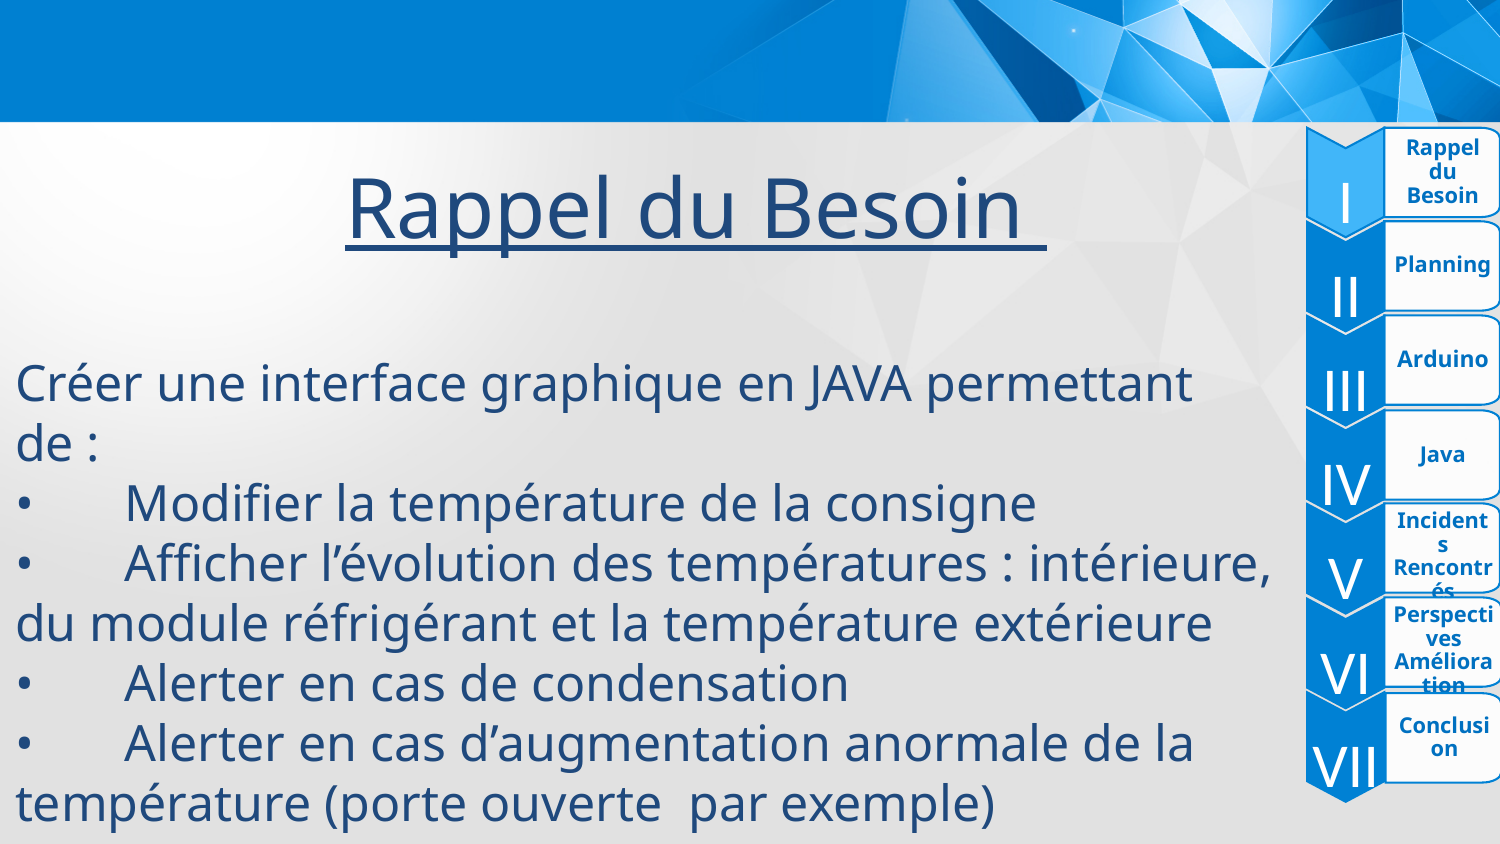

I
Rappel du Besoin
Rappel du Besoin
Planning
II
Arduino
III
Créer une interface graphique en JAVA permettant de :
•       Modifier la température de la consigne
•       Afficher l’évolution des températures : intérieure, du module réfrigérant et la température extérieure
•       Alerter en cas de condensation
•       Alerter en cas d’augmentation anormale de la température (porte ouverte par exemple)
IV
Java
Incidents Rencontrés
V
Perspectives Amélioration
VI
VII
Conclusion